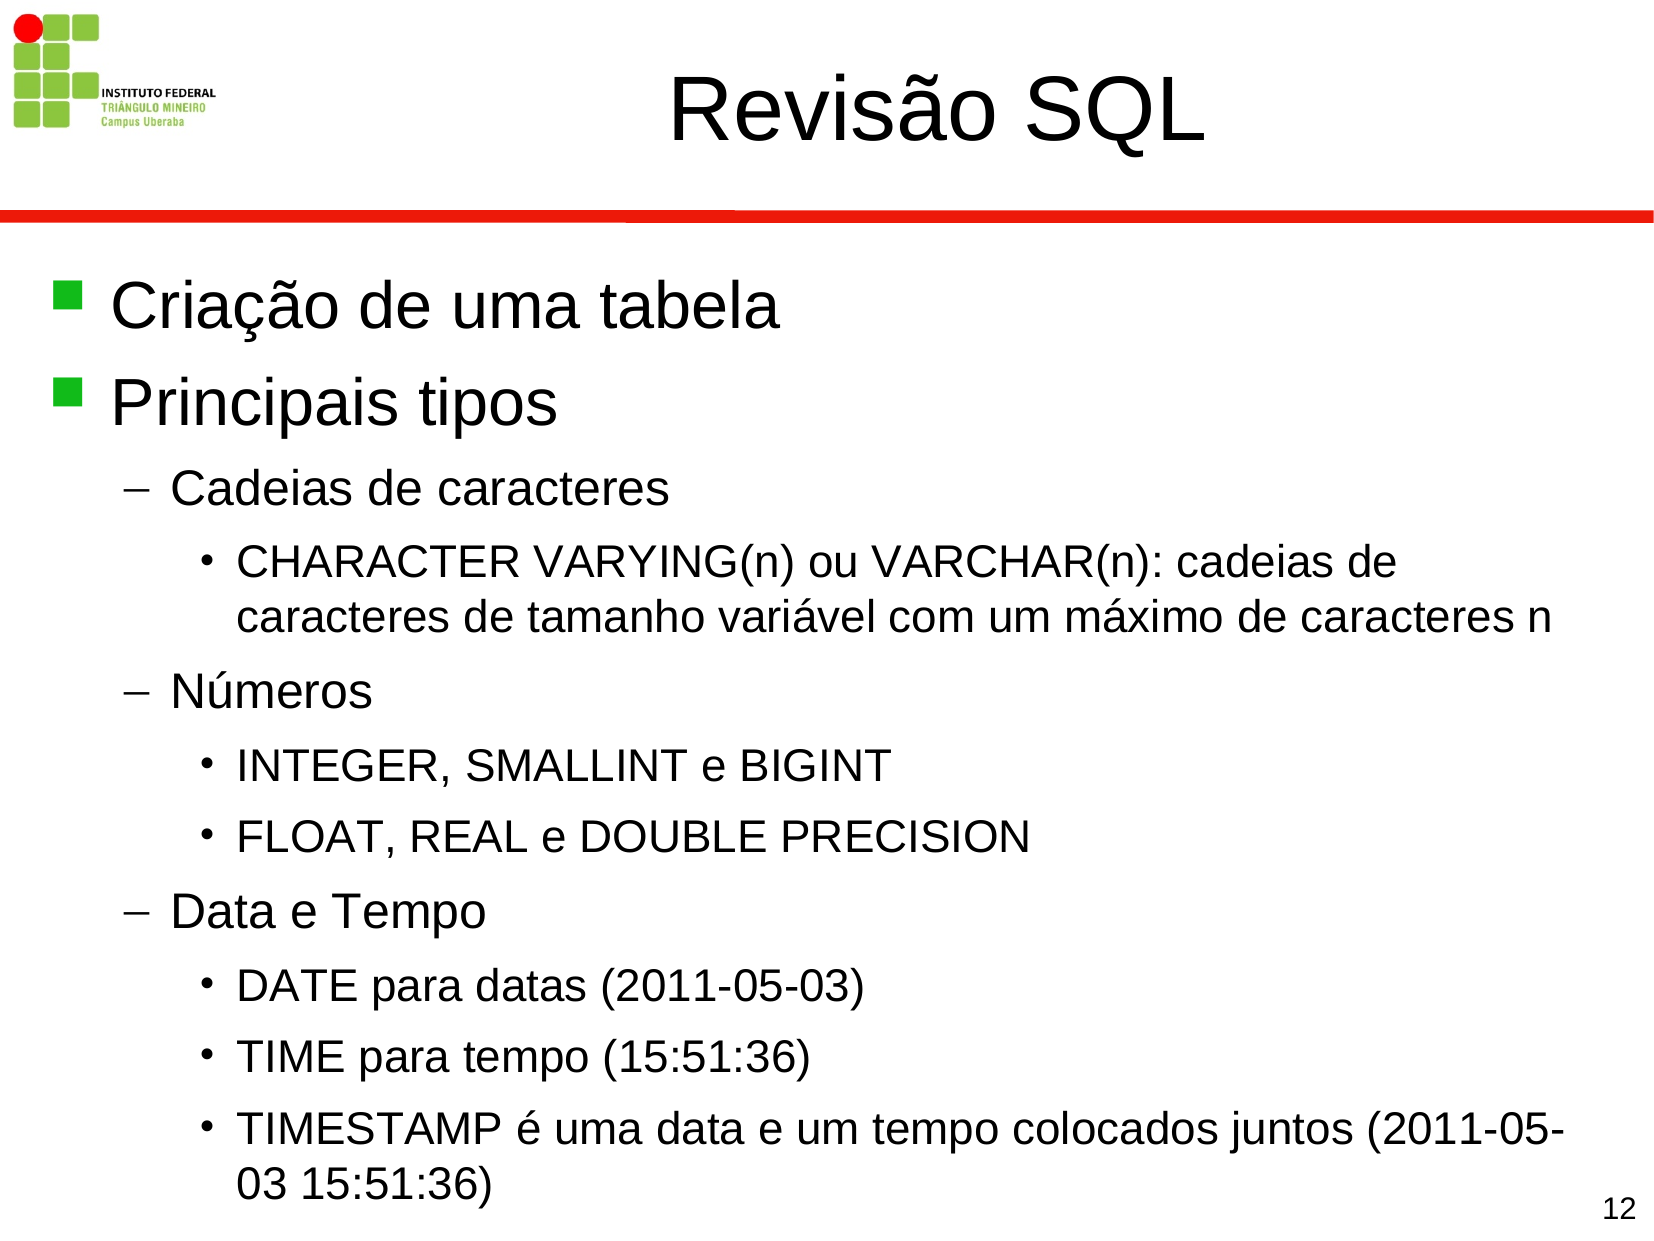

Revisão SQL
Criação de uma tabela
Principais tipos
Cadeias de caracteres
CHARACTER VARYING(n) ou VARCHAR(n): cadeias de caracteres de tamanho variável com um máximo de caracteres n
Números
INTEGER, SMALLINT e BIGINT
FLOAT, REAL e DOUBLE PRECISION
Data e Tempo
DATE para datas (2011-05-03)
TIME para tempo (15:51:36)
TIMESTAMP é uma data e um tempo colocados juntos (2011-05-03 15:51:36)